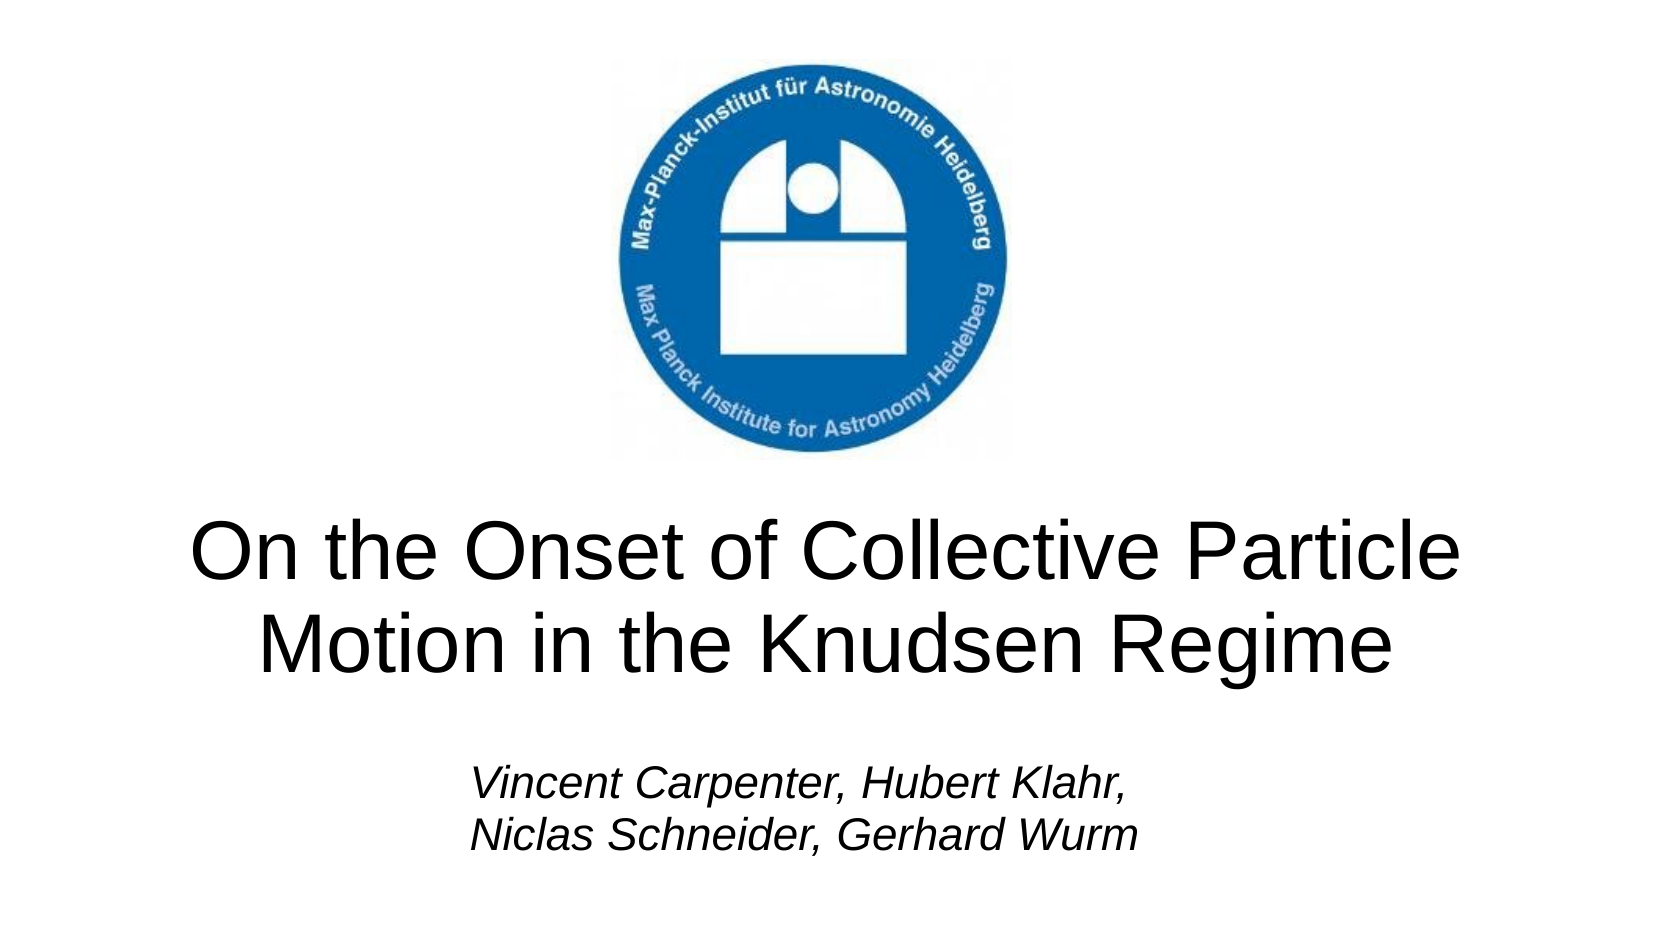

# On the Onset of Collective Particle Motion in the Knudsen Regime
Vincent Carpenter, Hubert Klahr, Niclas Schneider, Gerhard Wurm